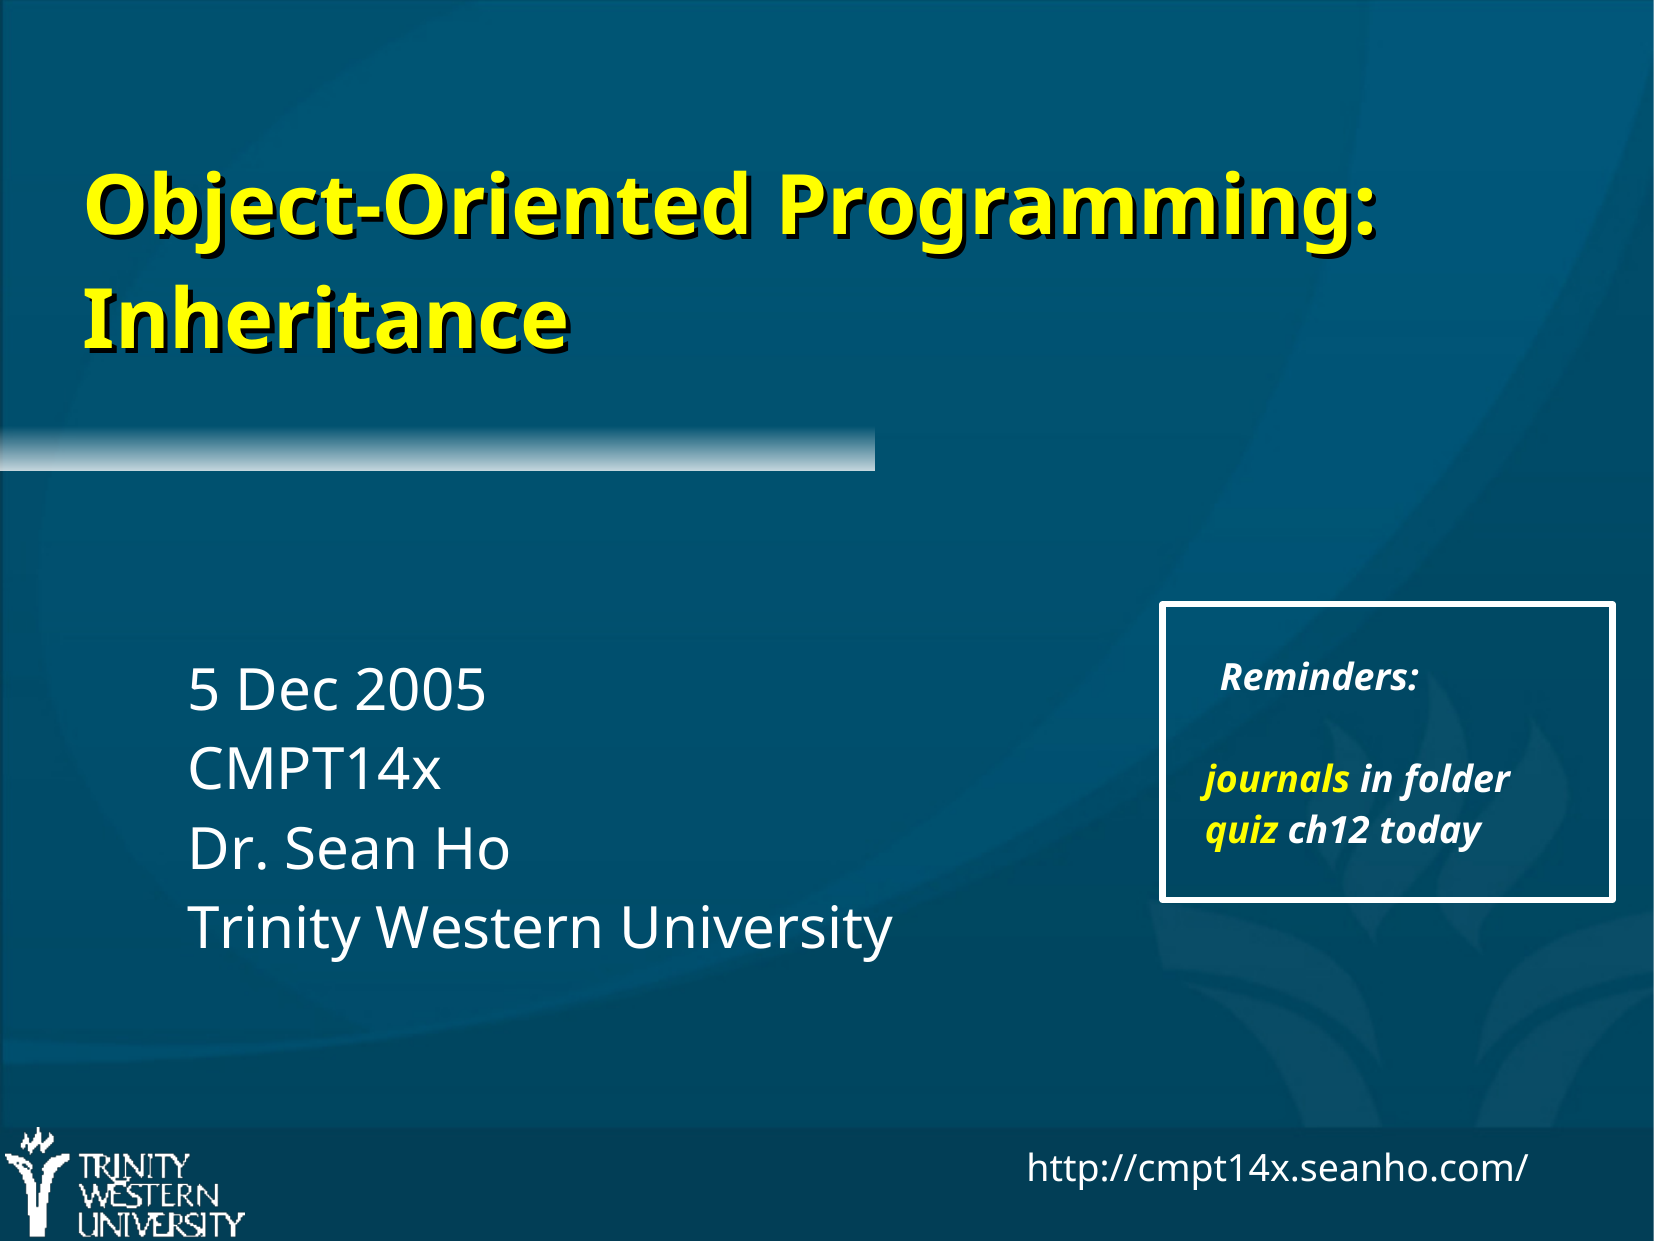

# Object-Oriented Programming: Inheritance
5 Dec 2005
CMPT14x
Dr. Sean Ho
Trinity Western University
Reminders:
journals in folder
quiz ch12 today
http://cmpt14x.seanho.com/